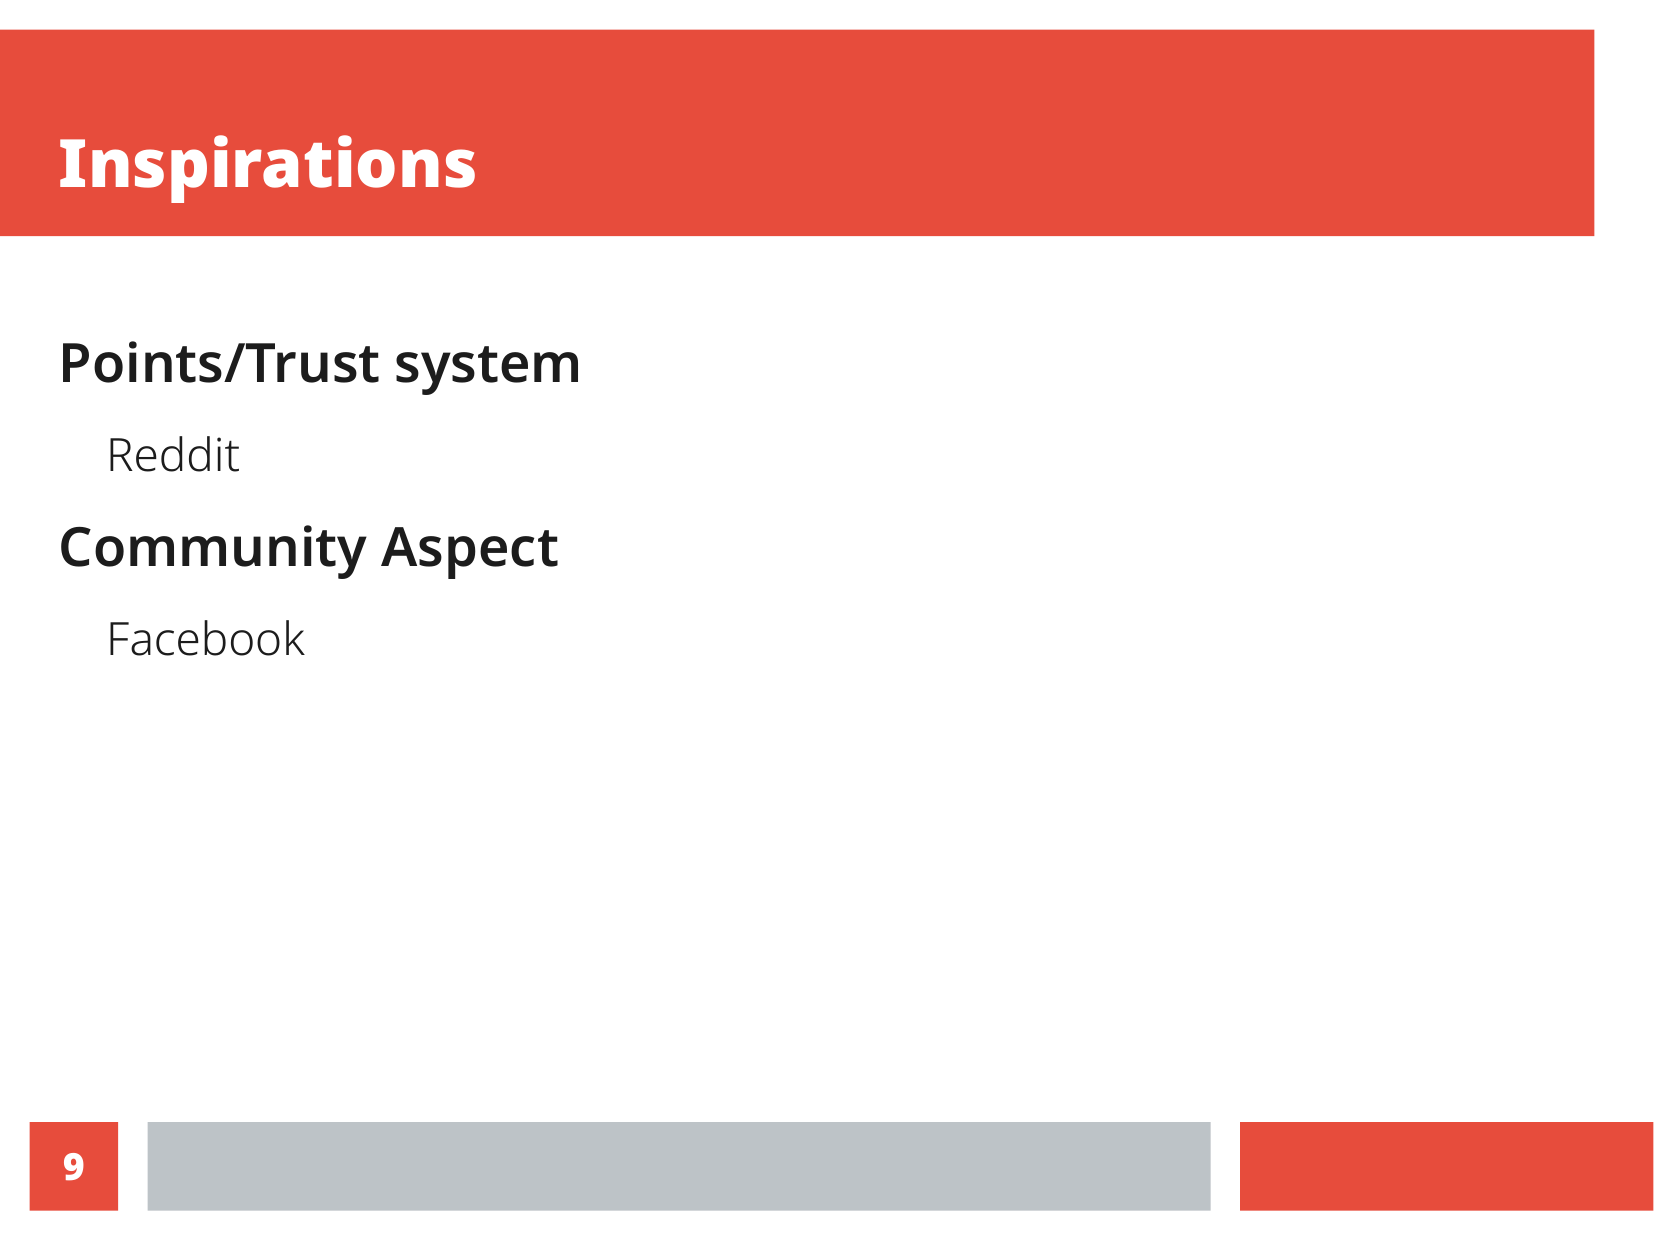

# Inspirations
Points/Trust system
Reddit
Community Aspect
Facebook
9